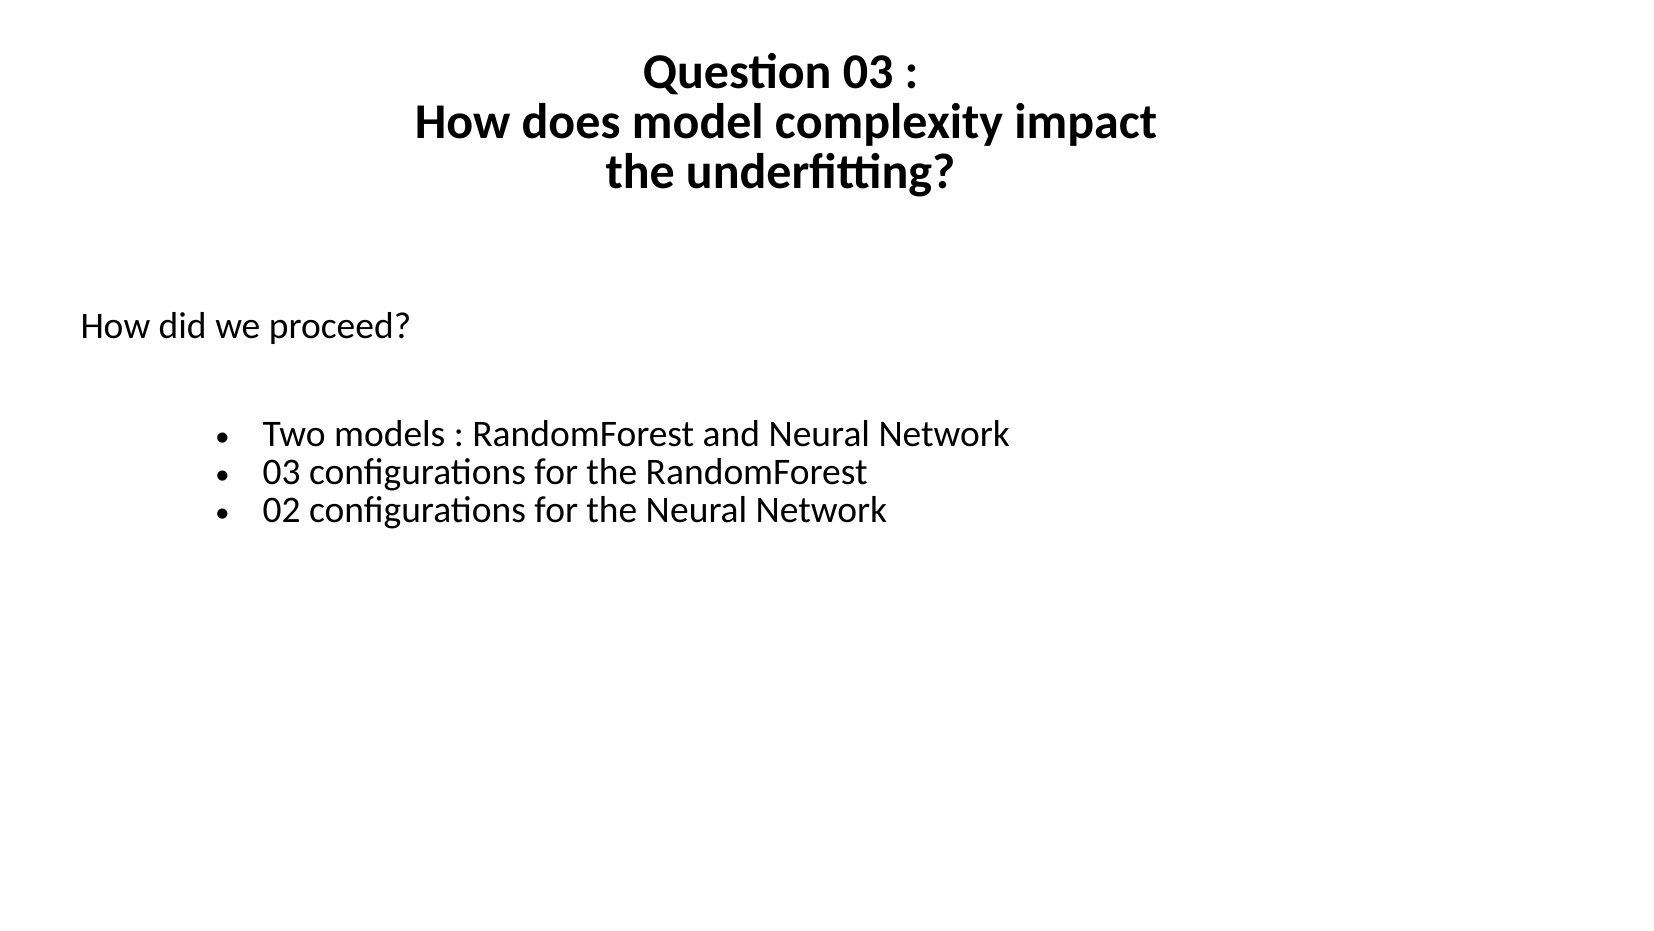

Question 03 :
 How does model complexity impact the underfitting?
How did we proceed?
Two models : RandomForest and Neural Network
03 configurations for the RandomForest
02 configurations for the Neural Network